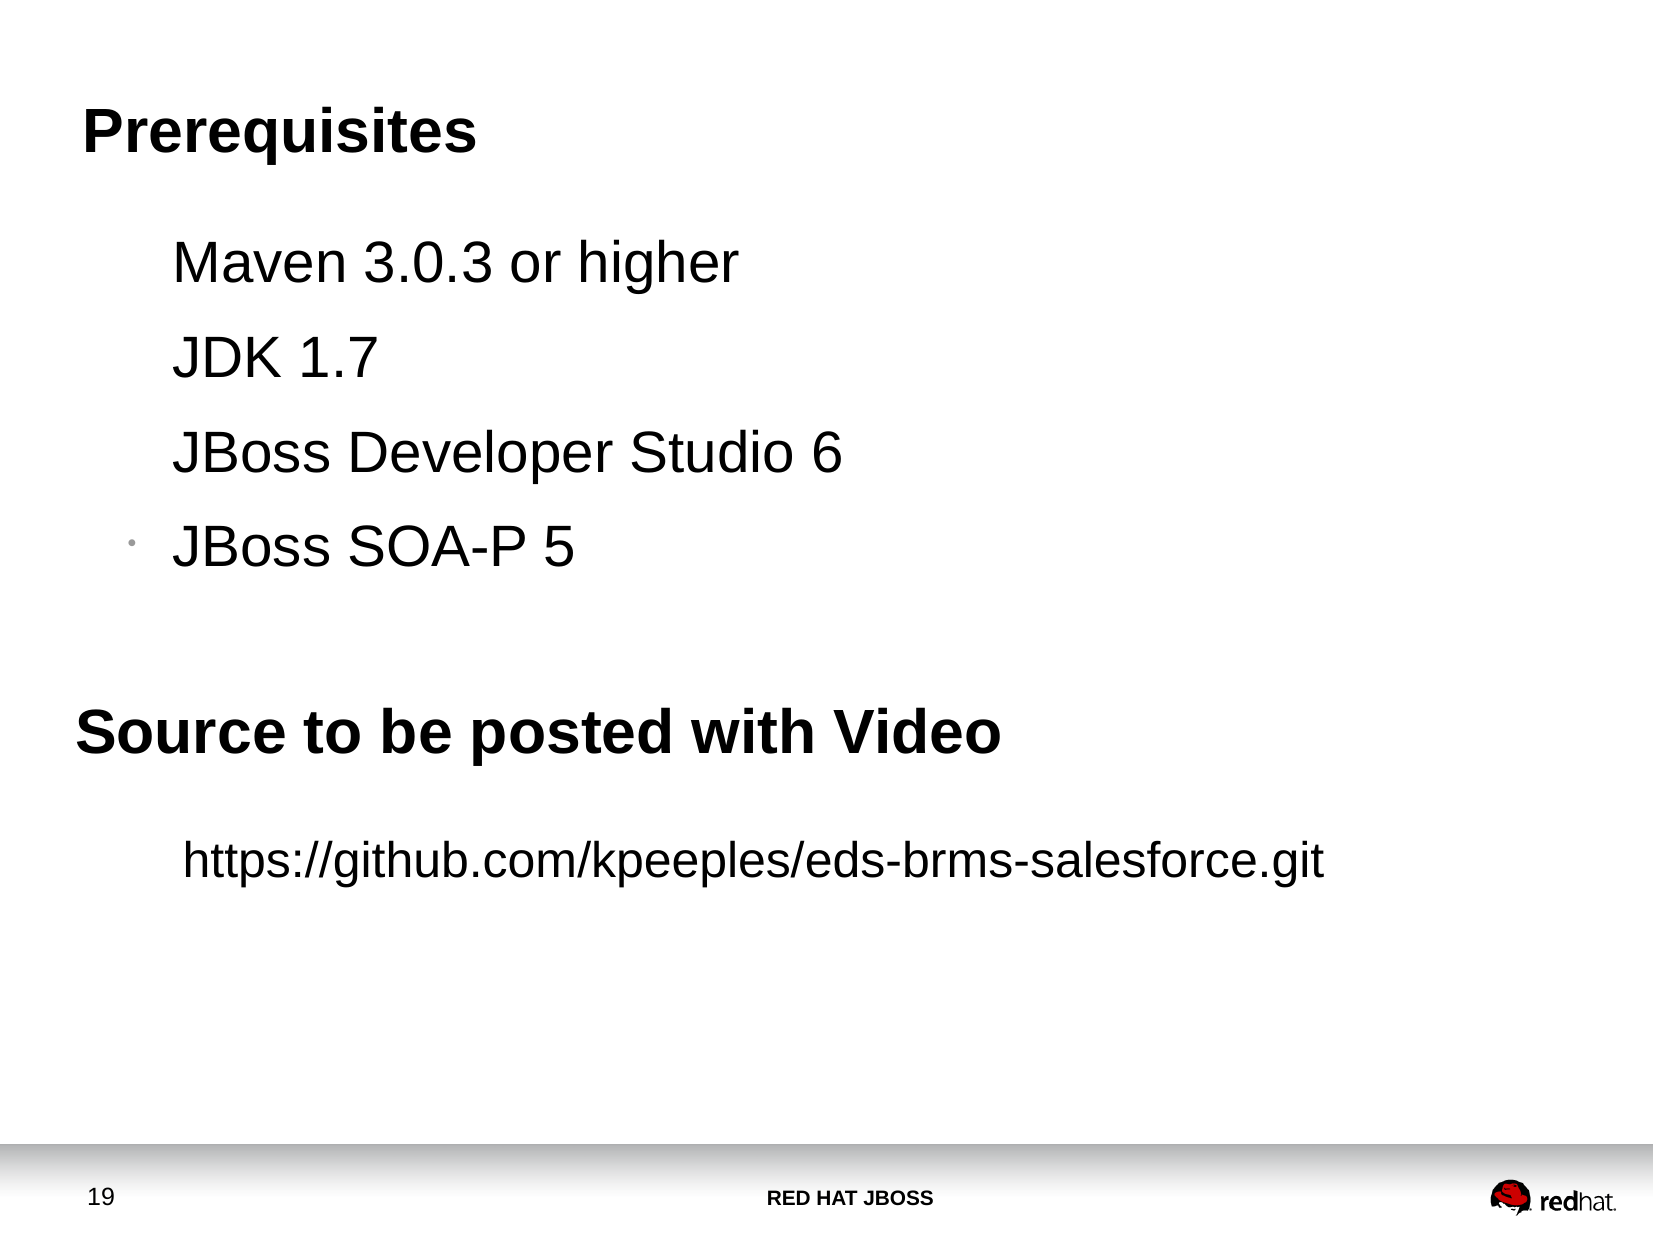

# Prerequisites
Maven 3.0.3 or higher
JDK 1.7
JBoss Developer Studio 6
JBoss SOA-P 5
Source to be posted with Video
https://github.com/kpeeples/eds-brms-salesforce.git